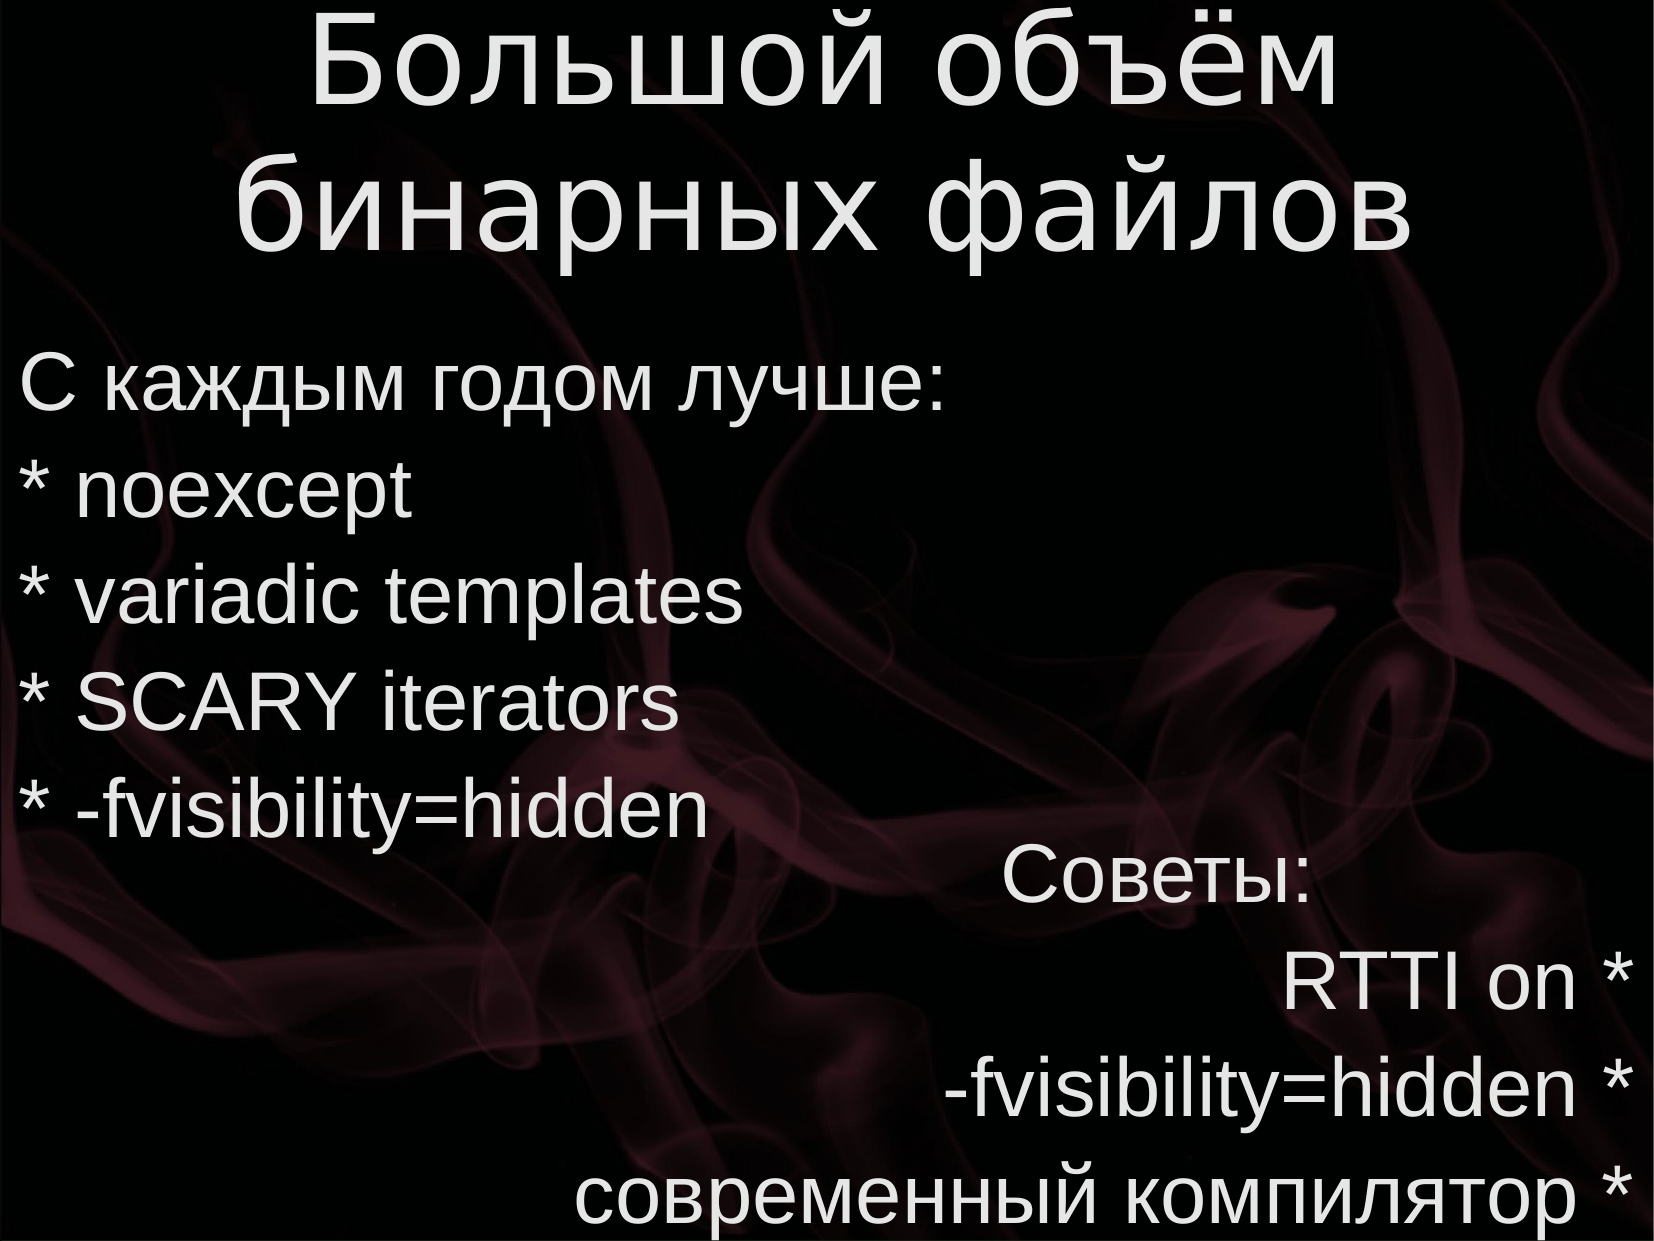

# Большой объём бинарных файлов
С каждым годом лучше:
* noexcept
* variadic templates
* SCARY iterators
* -fvisibility=hidden
 Советы:
RTTI on *
-fvisibility=hidden *
современный компилятор *